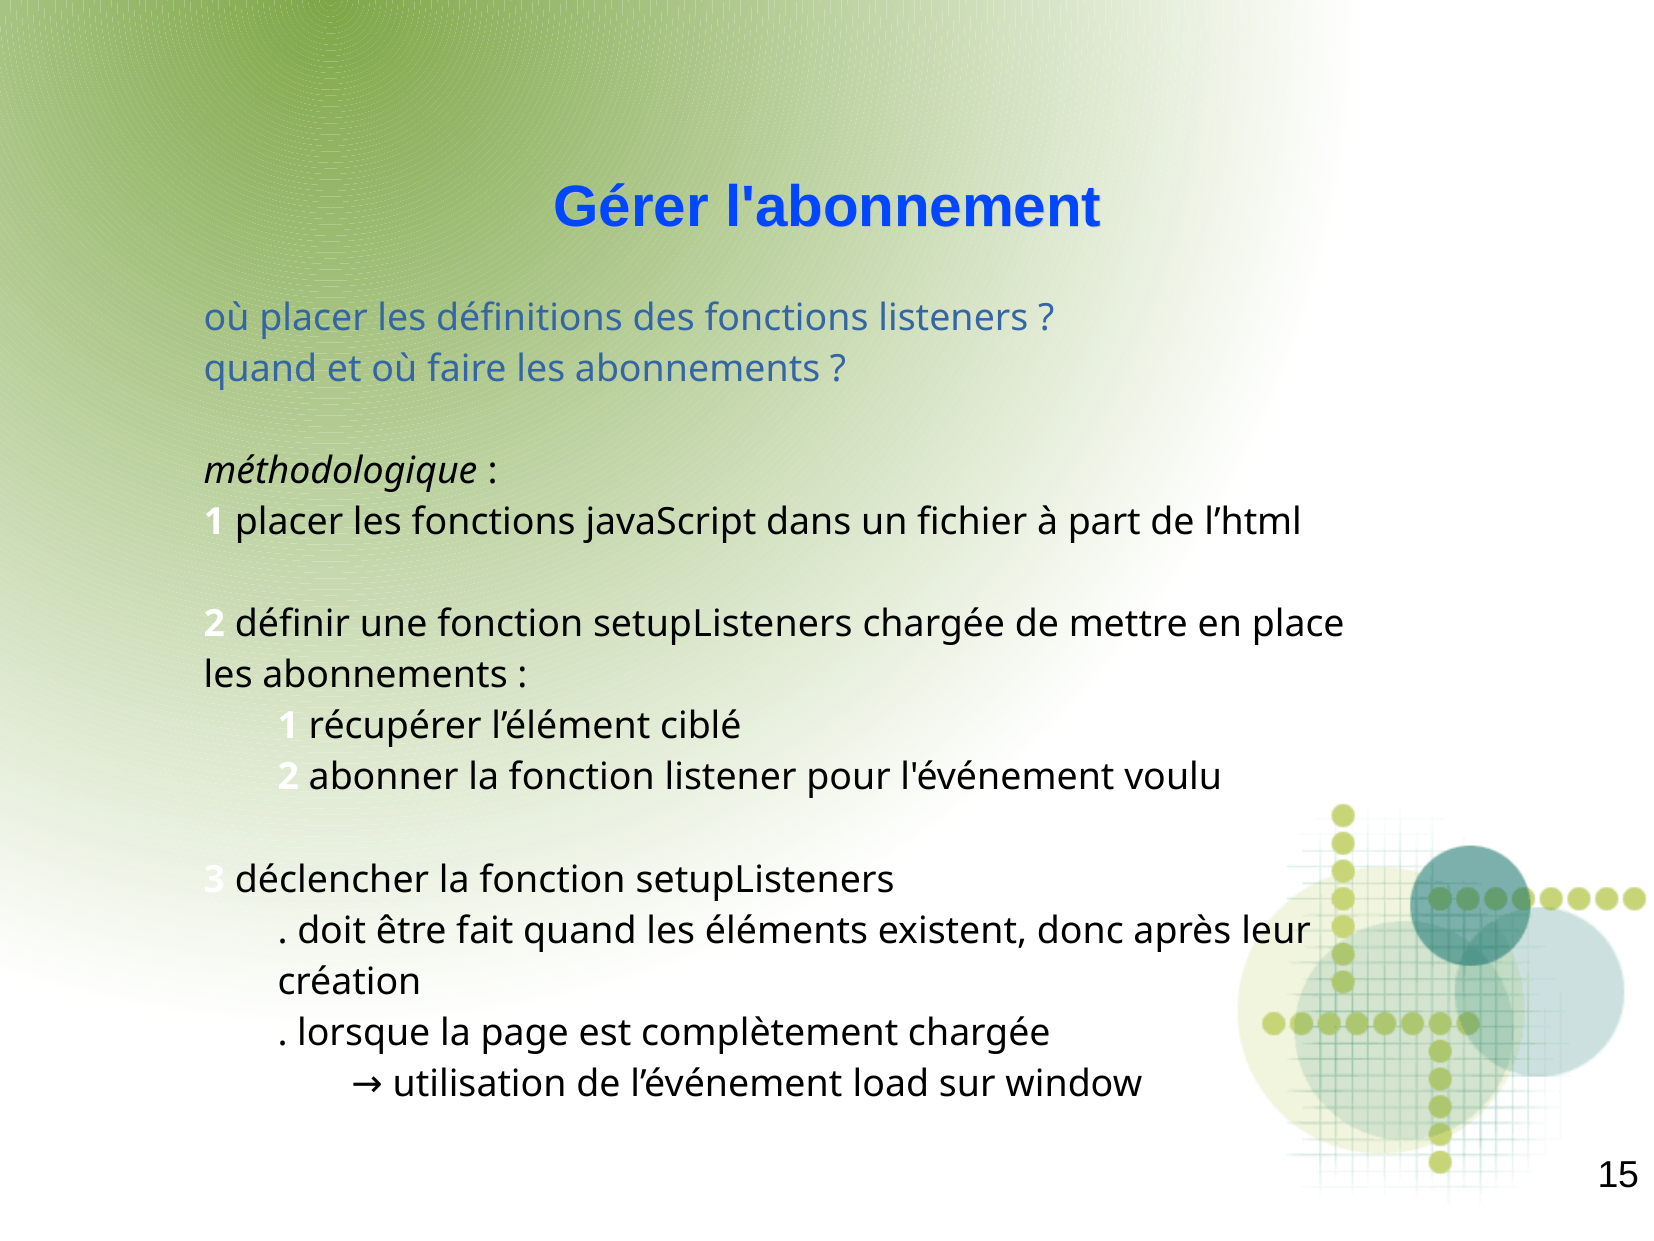

# Gérer l'abonnement
où placer les définitions des fonctions listeners ?
quand et où faire les abonnements ?
méthodologique :
1 placer les fonctions javaScript dans un fichier à part de l’html
2 définir une fonction setupListeners chargée de mettre en place
les abonnements :
	1 récupérer l’élément ciblé
	2 abonner la fonction listener pour l'événement voulu
3 déclencher la fonction setupListeners
	. doit être fait quand les éléments existent, donc après leur 		création
	. lorsque la page est complètement chargée
		→ utilisation de l’événement load sur window